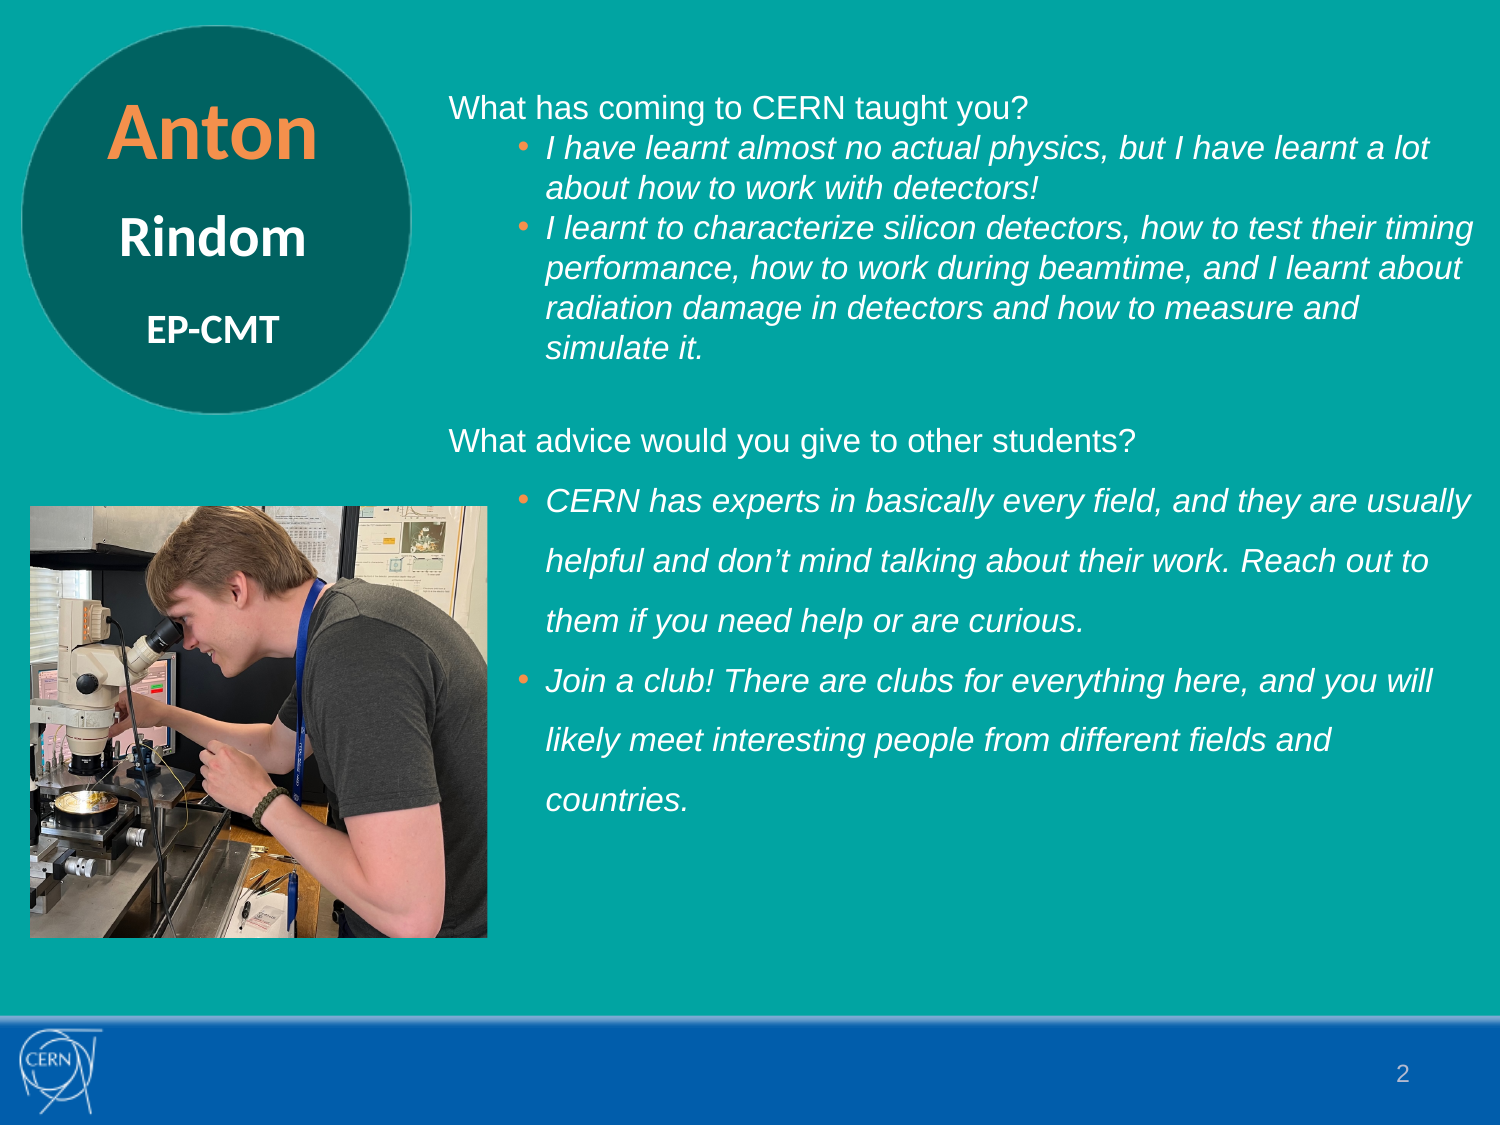

#
What has coming to CERN taught you?
I have learnt almost no actual physics, but I have learnt a lot about how to work with detectors!
I learnt to characterize silicon detectors, how to test their timing performance, how to work during beamtime, and I learnt about radiation damage in detectors and how to measure and simulate it.
What advice would you give to other students?
CERN has experts in basically every field, and they are usually helpful and don’t mind talking about their work. Reach out to them if you need help or are curious.
Join a club! There are clubs for everything here, and you will likely meet interesting people from different fields and countries.
Anton
Rindom
EP-CMT
ADD YOUR PHOTO HERE
2